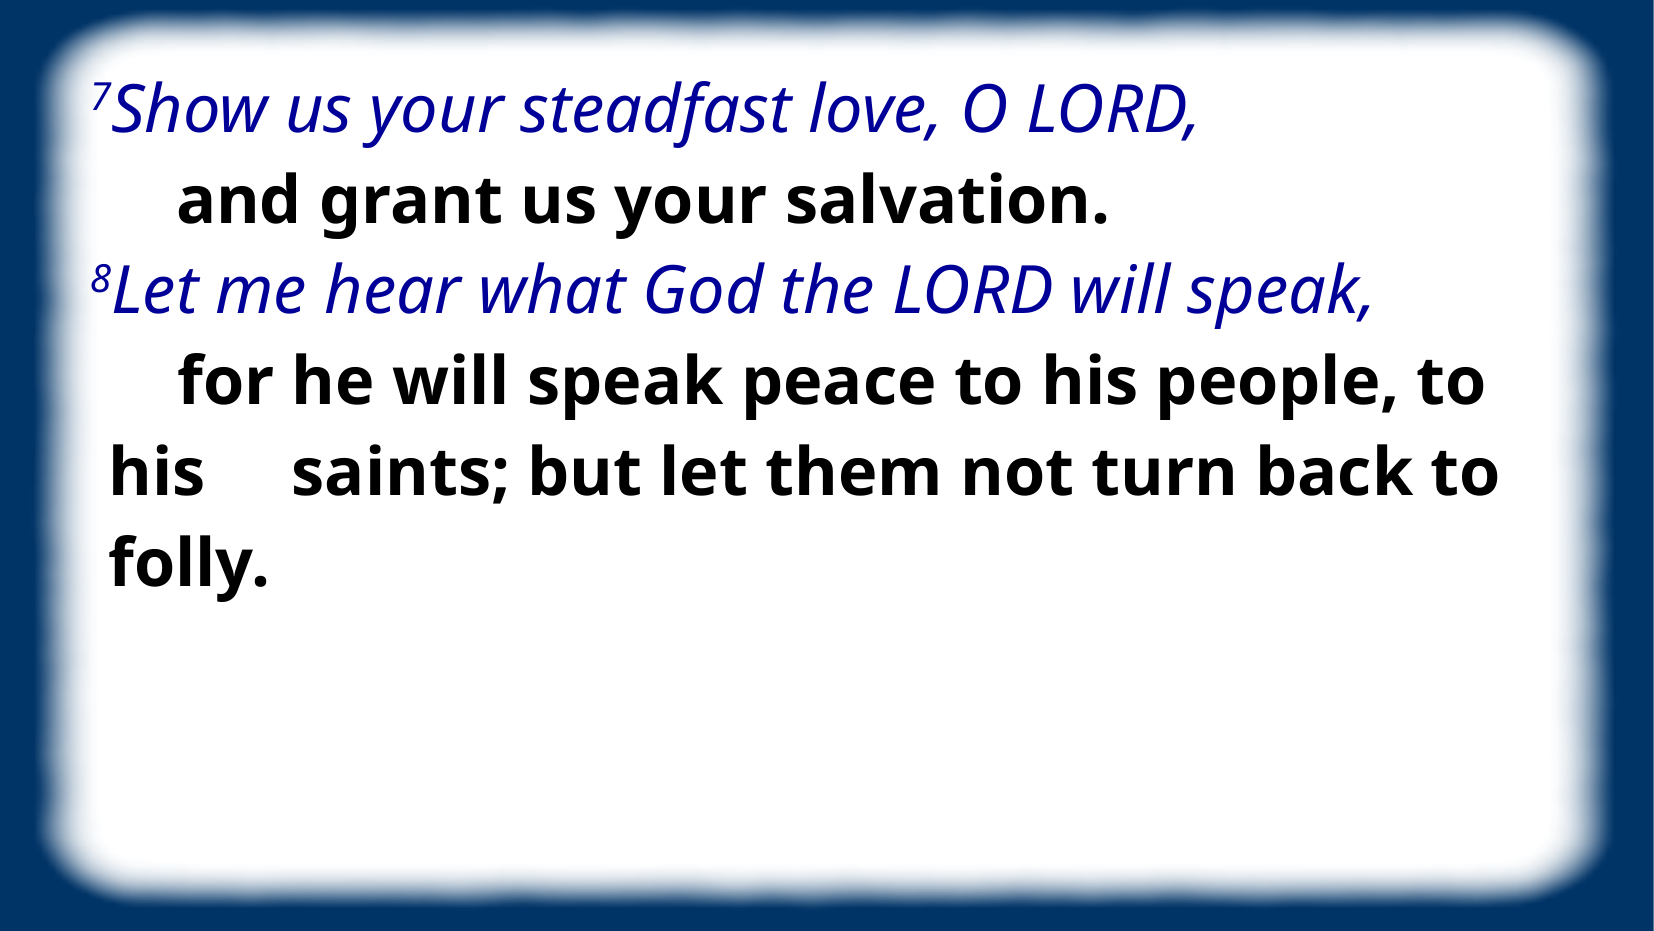

7Show us your steadfast love, O LORD,
 and grant us your salvation.
8Let me hear what God the LORD will speak,
 for he will speak peace to his people, to his saints; but let them not turn back to folly.